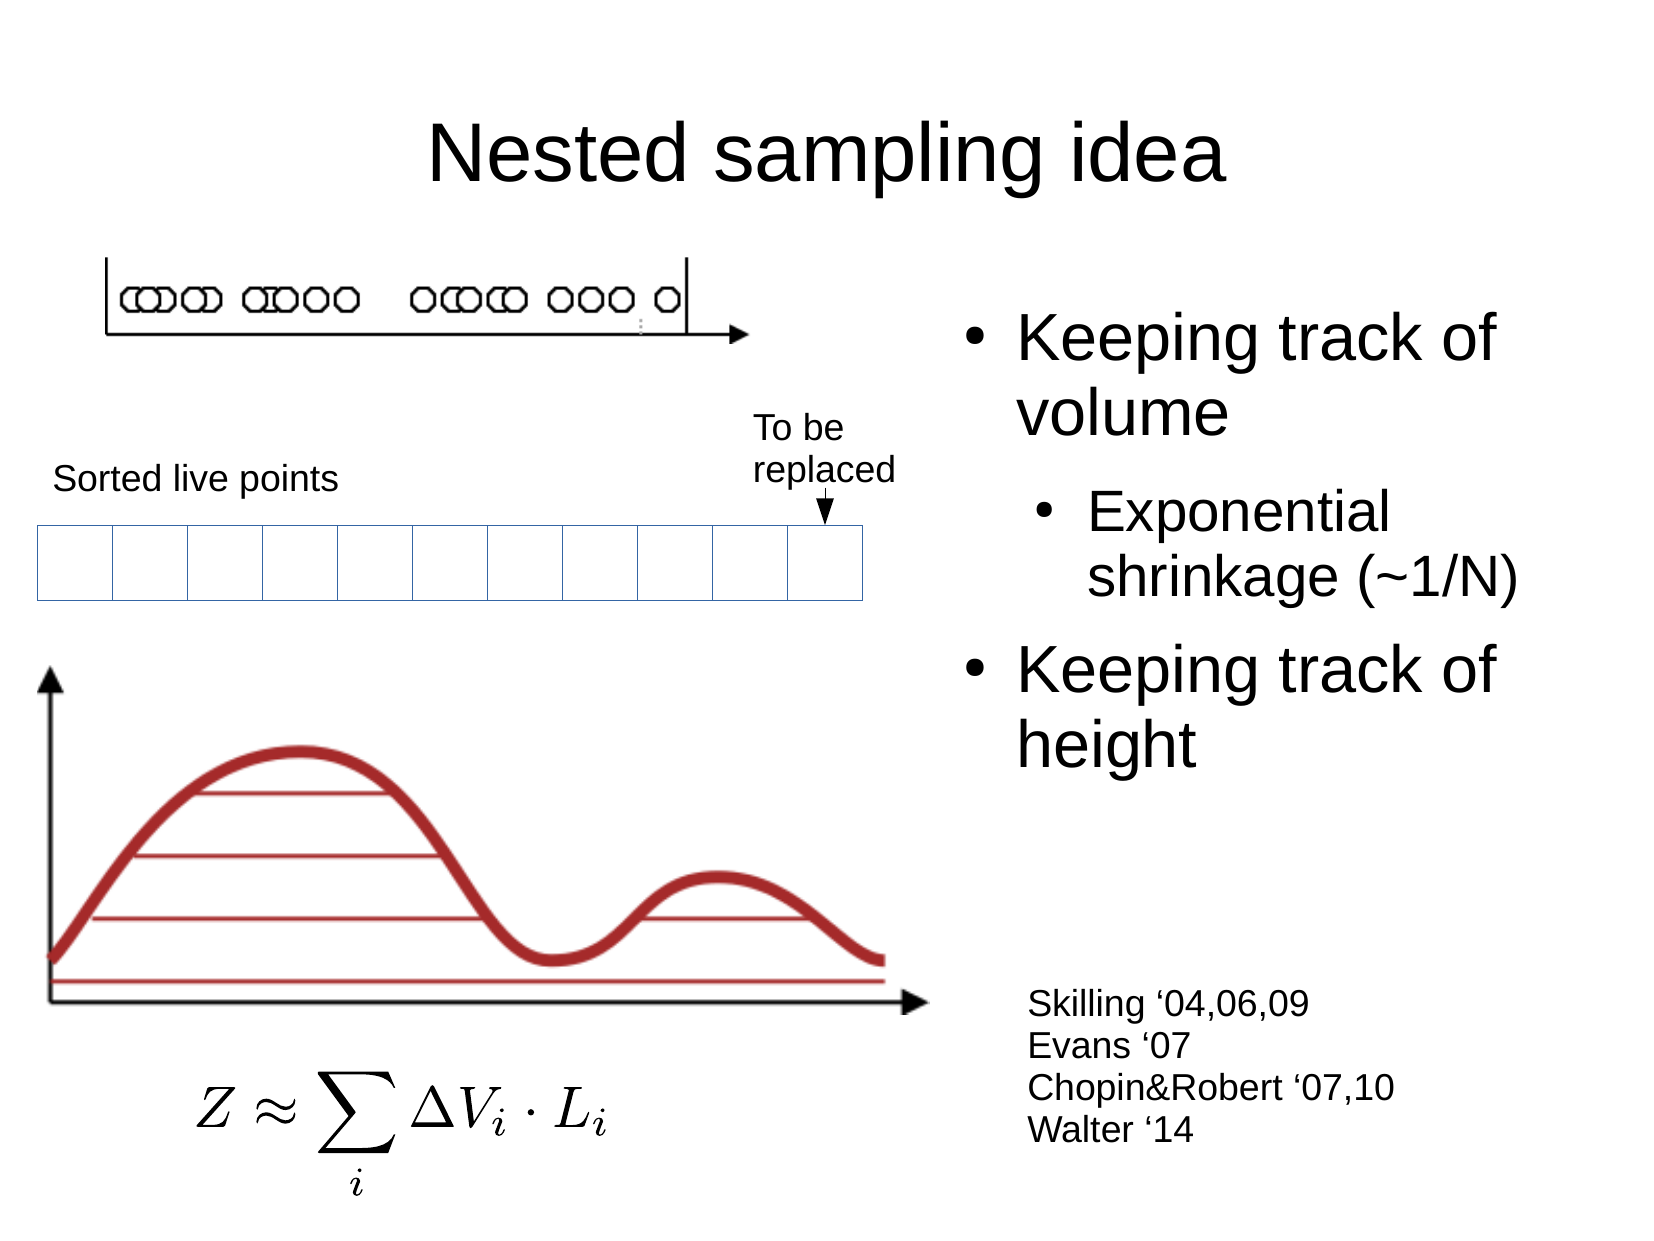

# Nested sampling idea
Keeping track of volume
Exponential shrinkage (~1/N)
Keeping track of height
To be replaced
Sorted live points
Skilling ‘04,06,09
Evans ‘07
Chopin&Robert ‘07,10
Walter ‘14